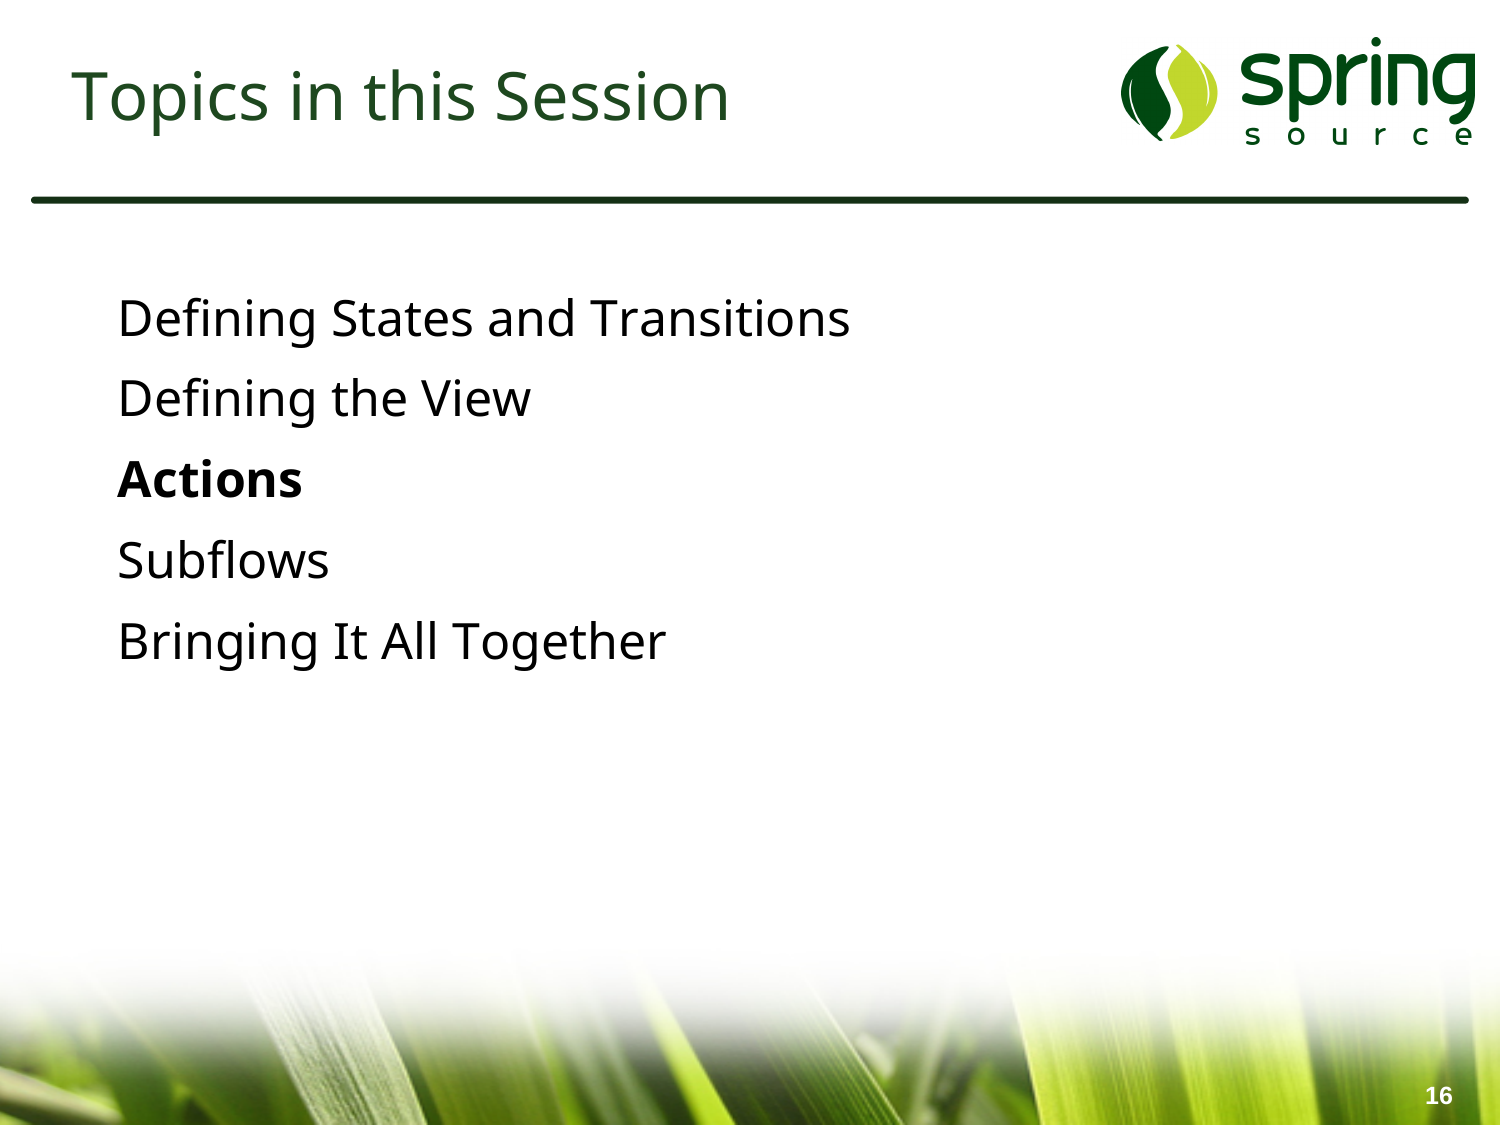

# Topics in this Session
Defining States and Transitions
Defining the View
Actions
Subflows
Bringing It All Together